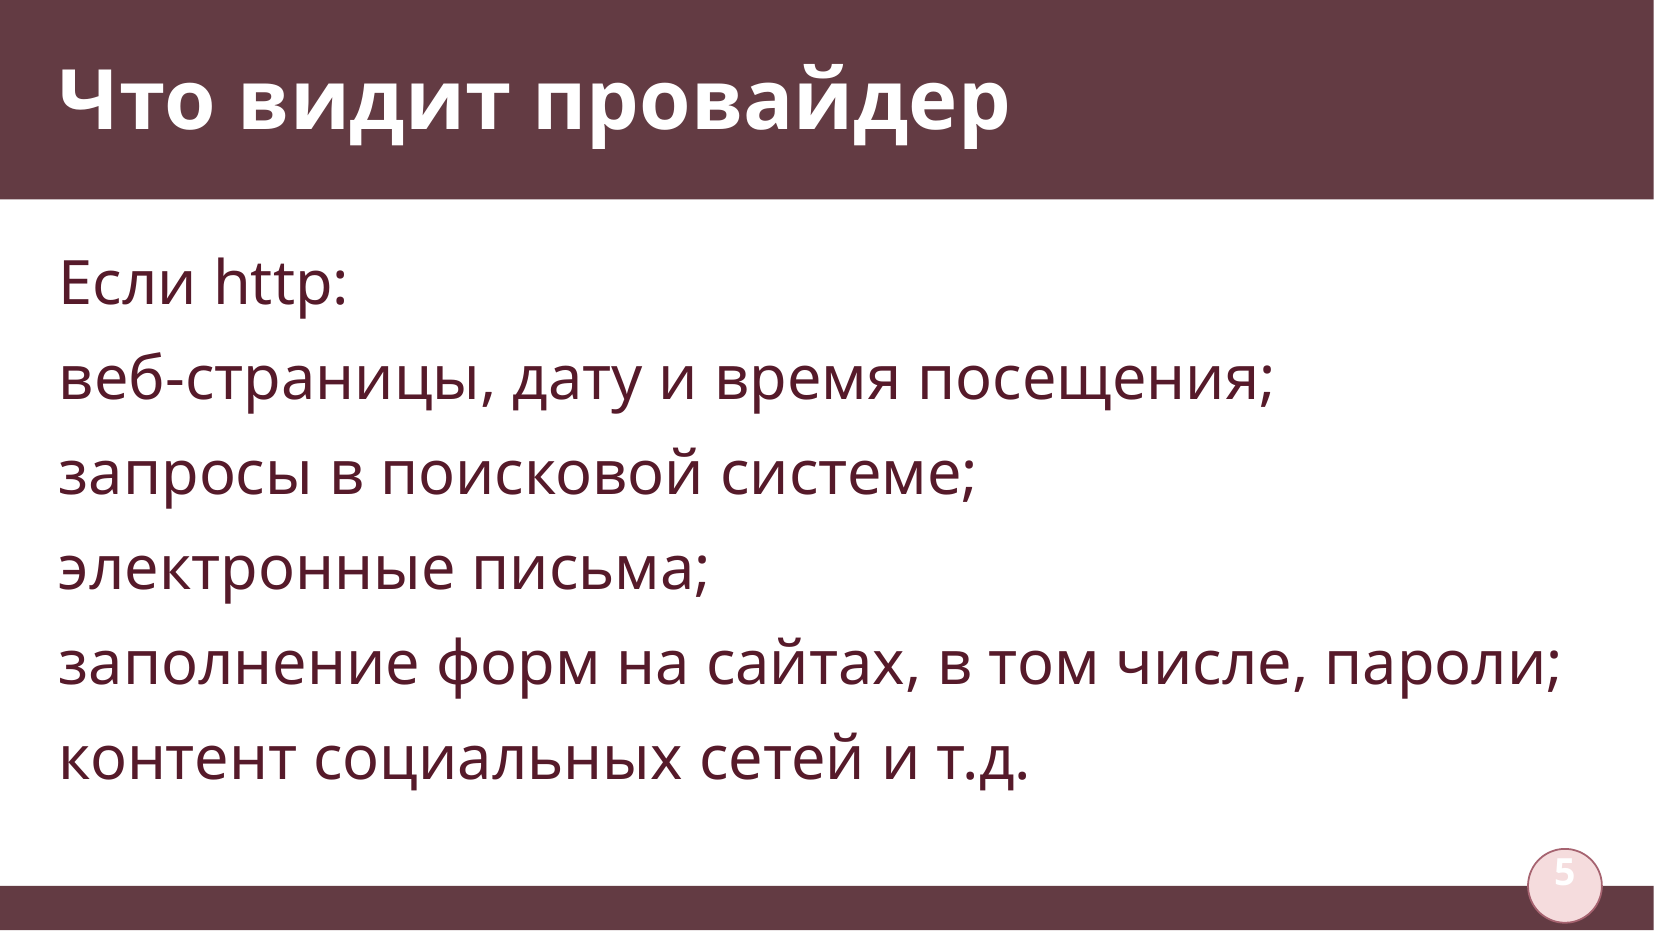

# Что видит провайдер
Если http:
веб-страницы, дату и время посещения;
запросы в поисковой системе;
электронные письма;
заполнение форм на сайтах, в том числе, пароли;
контент социальных сетей и т.д.